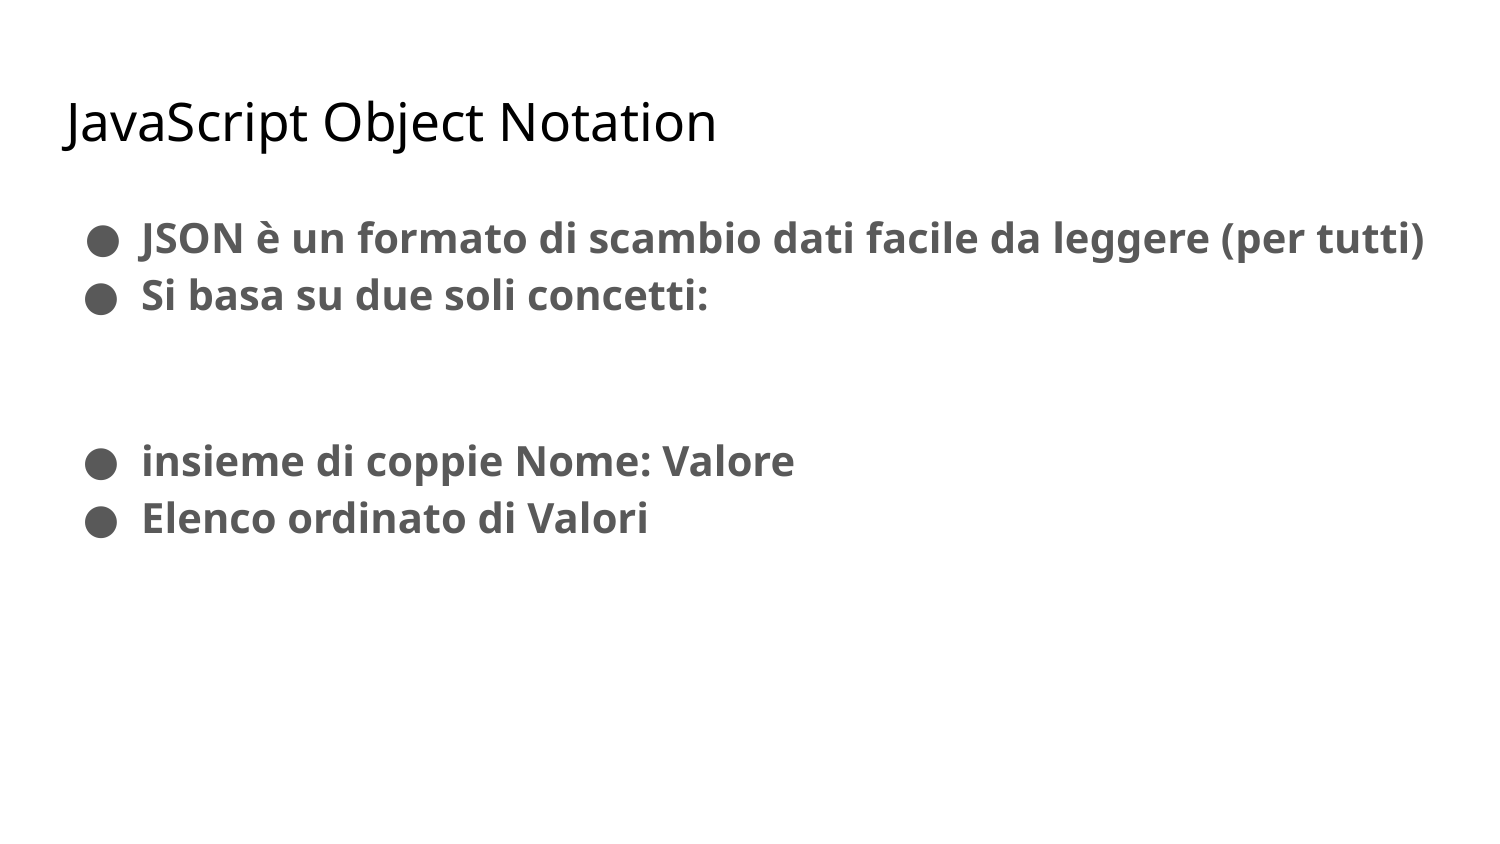

# JavaScript Object Notation
JSON è un formato di scambio dati facile da leggere (per tutti)
Si basa su due soli concetti:
insieme di coppie Nome: Valore
Elenco ordinato di Valori